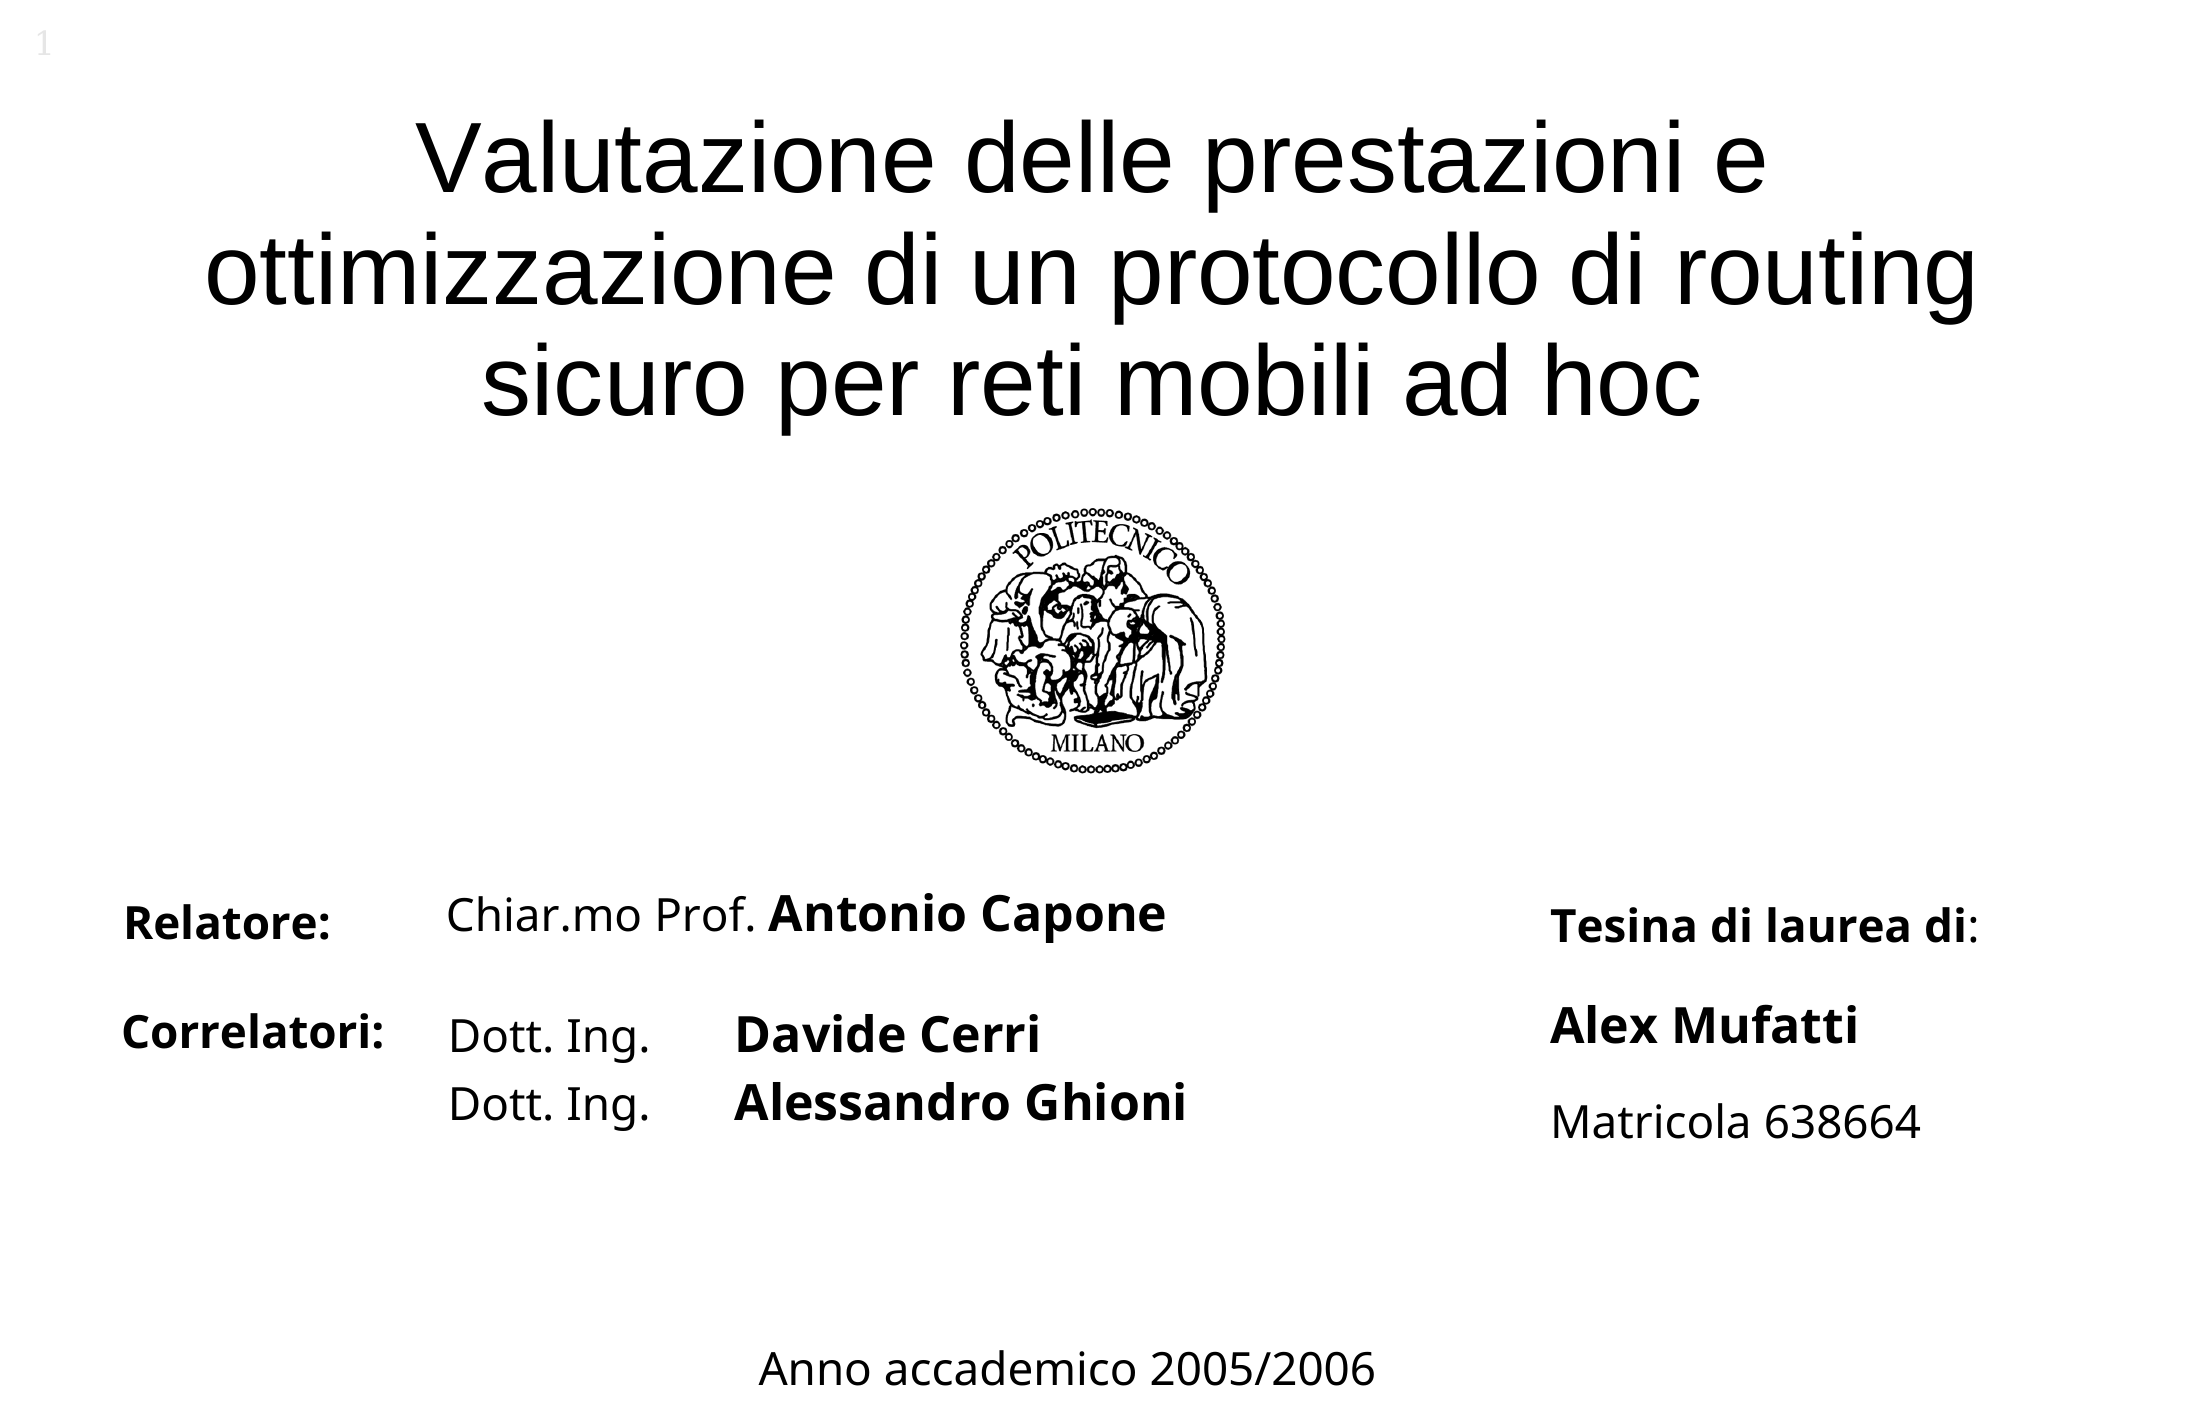

1
Valutazione delle prestazioni e ottimizzazione di un protocollo di routing sicuro per reti mobili ad hoc
Tesina di laurea di:
Alex Mufatti
Matricola 638664
Chiar.mo Prof. Antonio Capone
Relatore:
Correlatori:
Dott. Ing. Davide Cerri
Dott. Ing. Alessandro Ghioni
Anno accademico 2005/2006